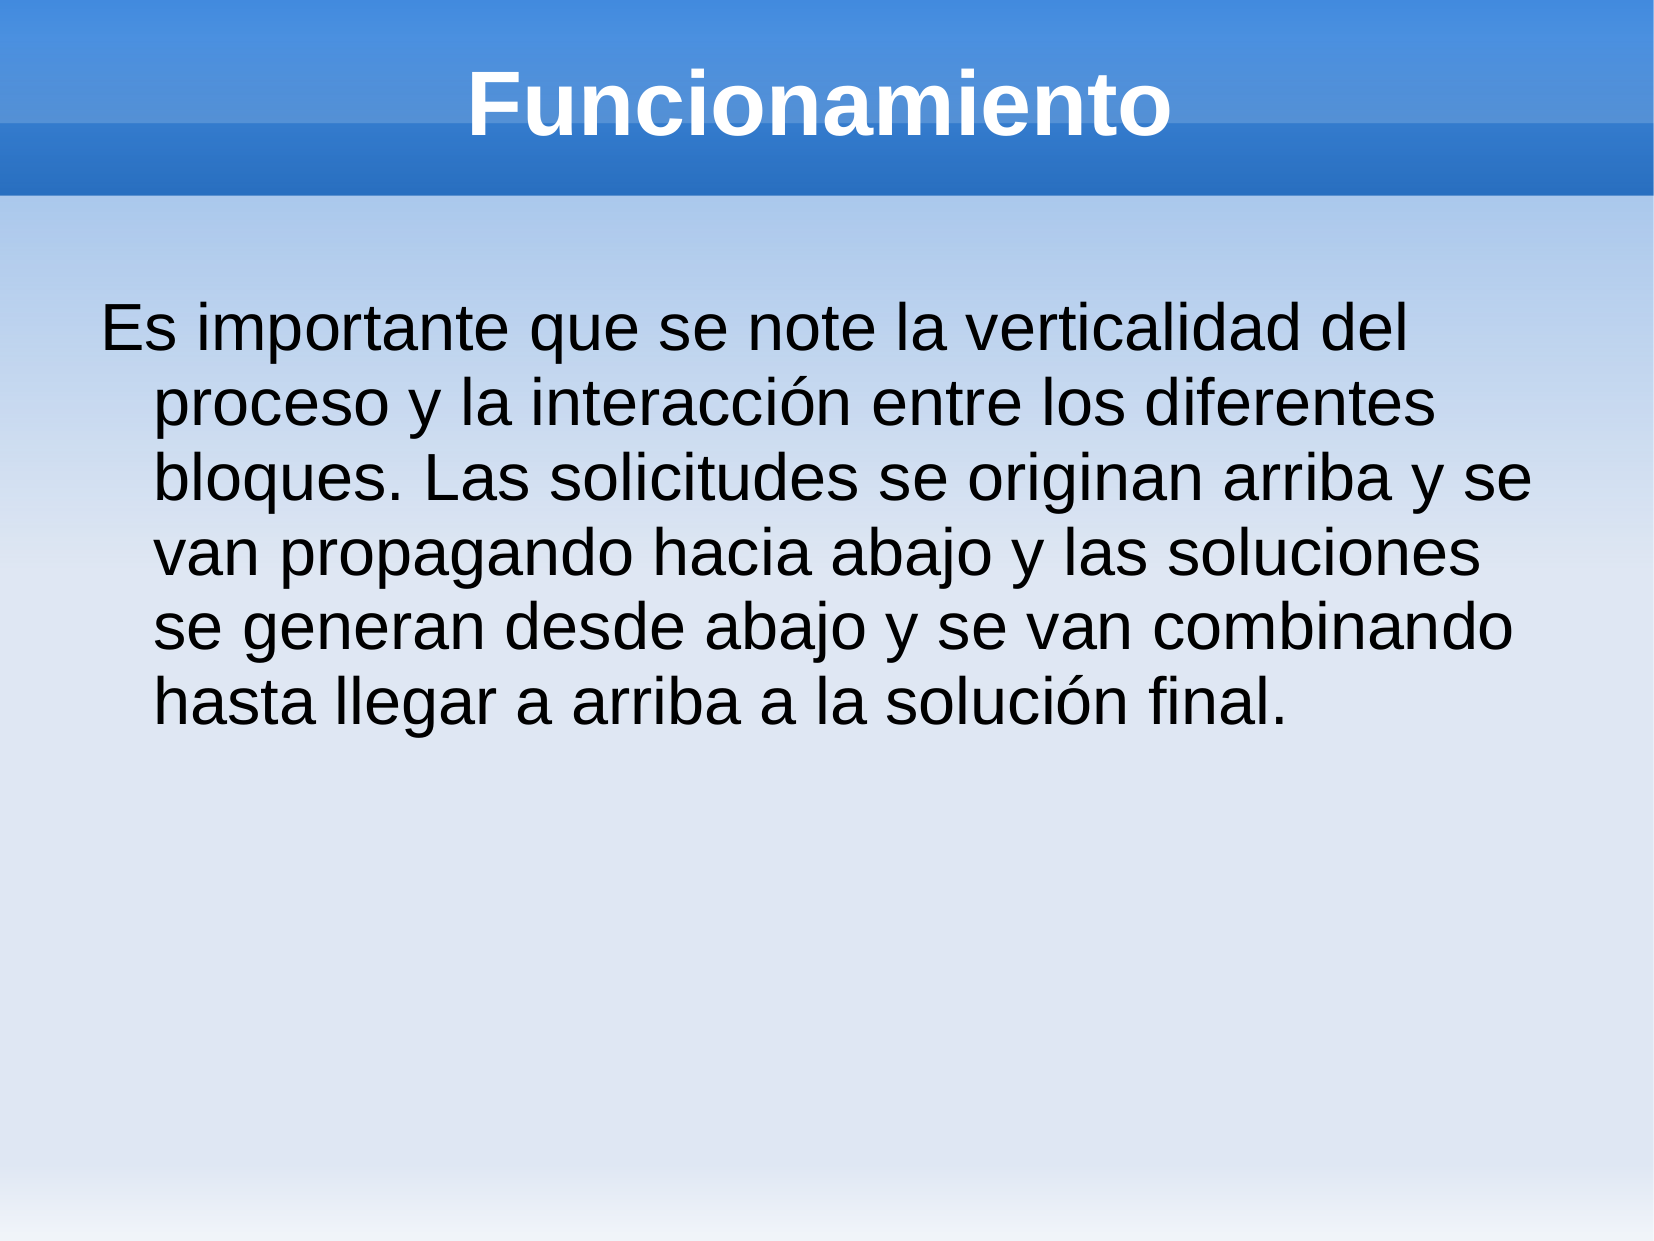

# Funcionamiento
Es importante que se note la verticalidad del proceso y la interacción entre los diferentes bloques. Las solicitudes se originan arriba y se van propagando hacia abajo y las soluciones se generan desde abajo y se van combinando hasta llegar a arriba a la solución final.